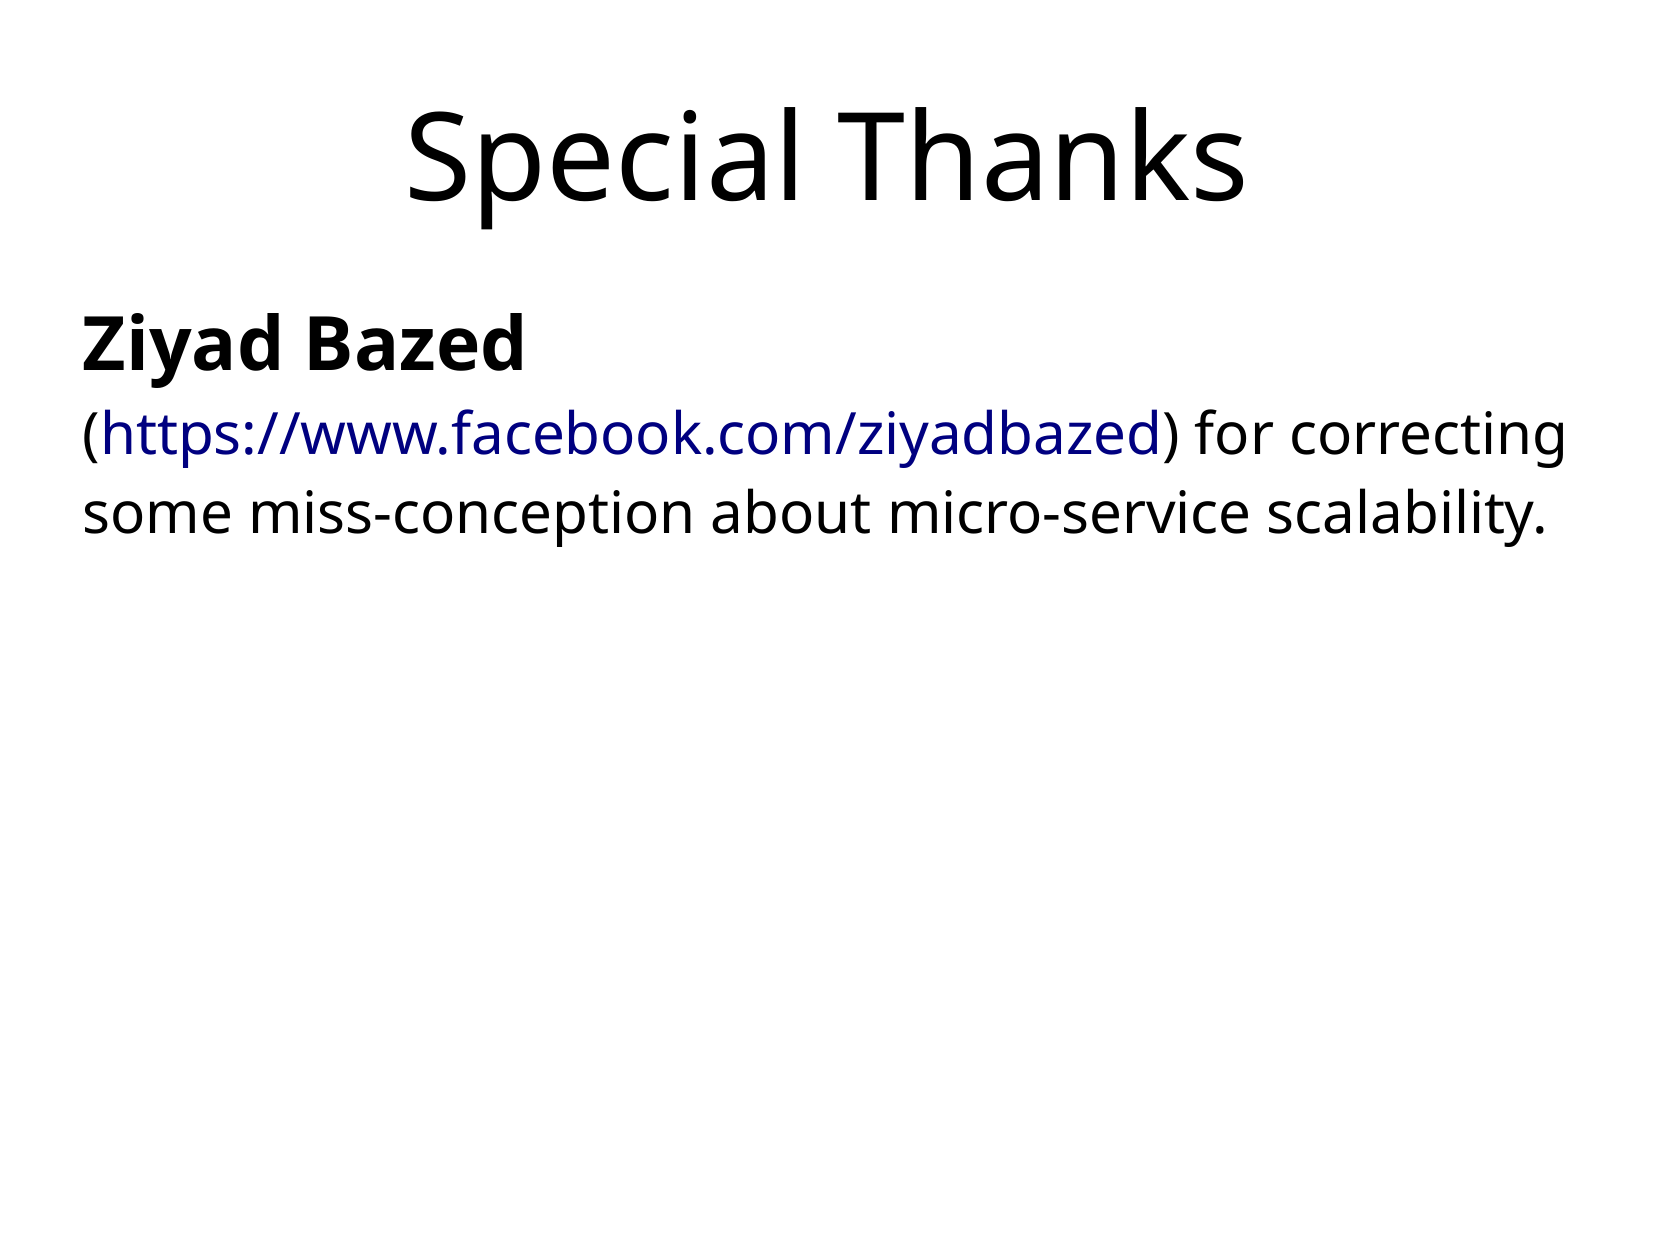

# Special Thanks
Ziyad Bazed
(https://www.facebook.com/ziyadbazed) for correcting some miss-conception about micro-service scalability.